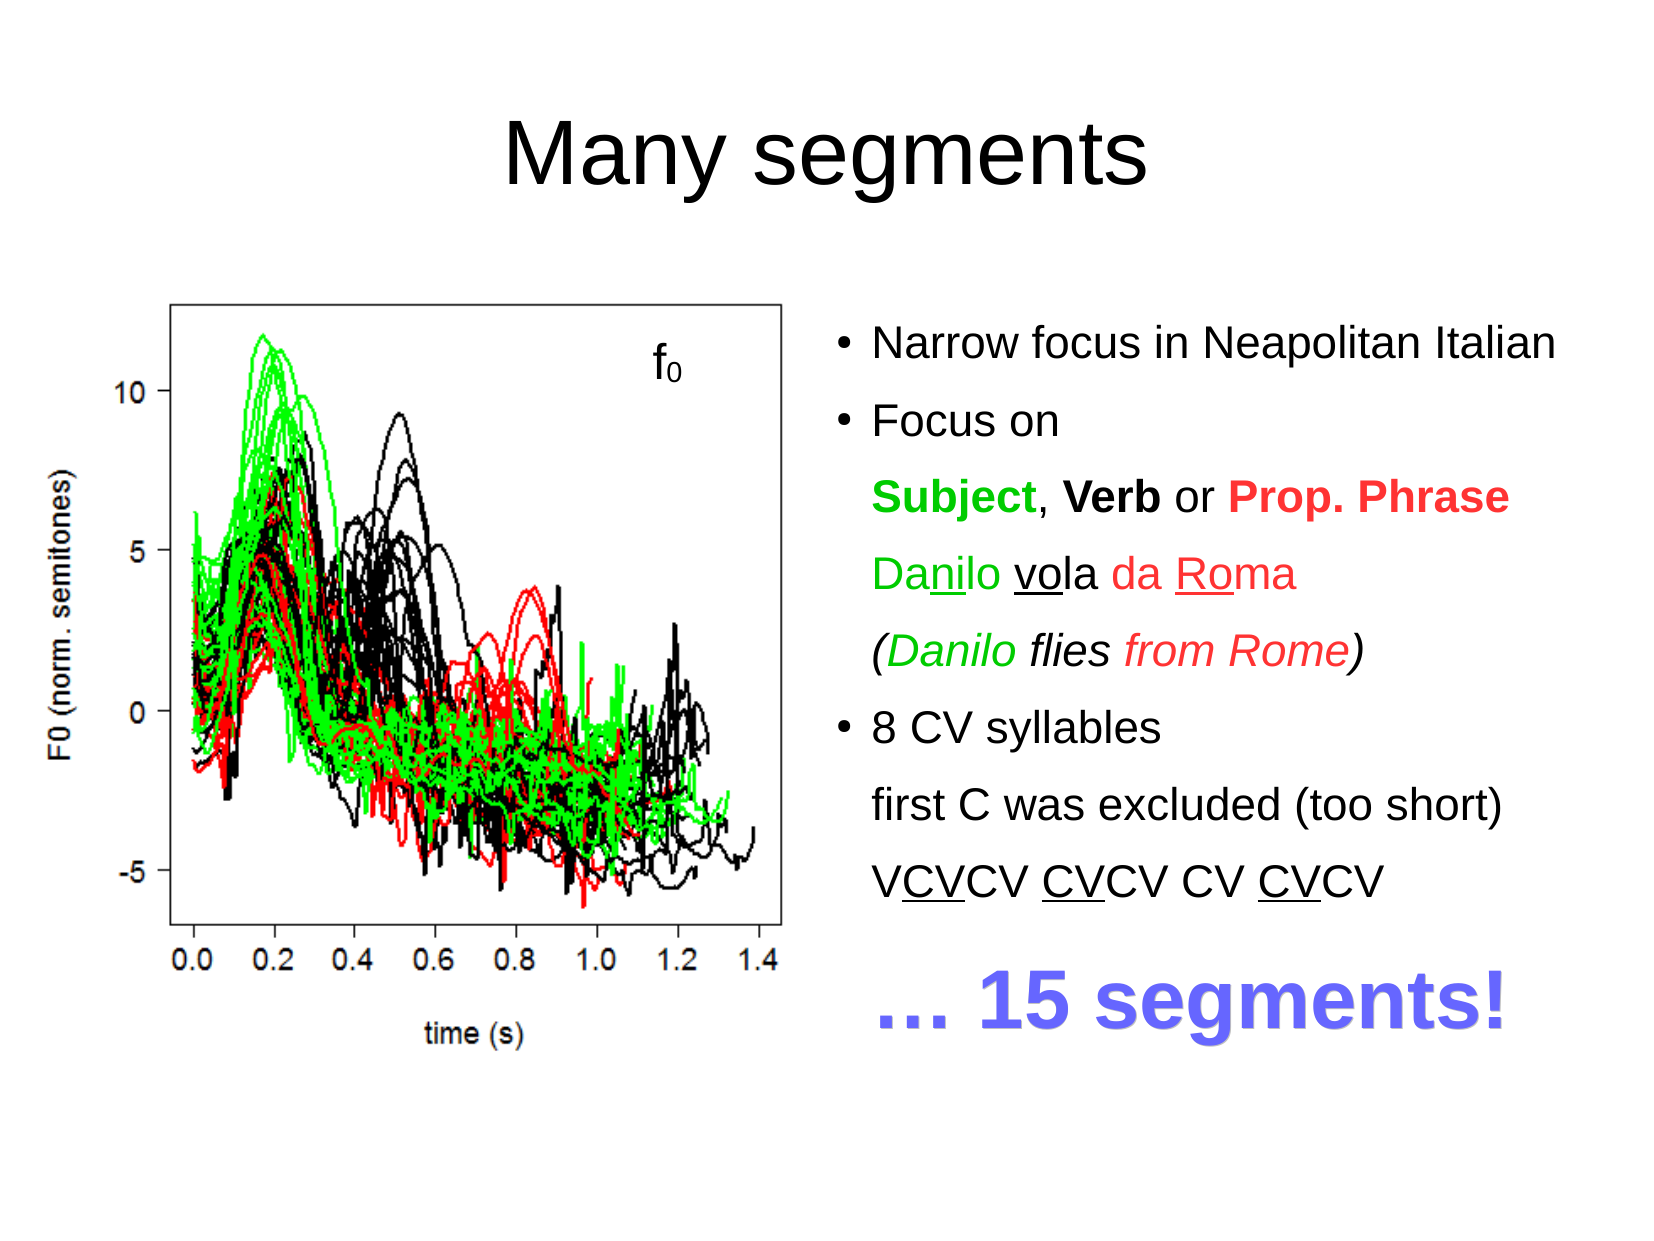

# Many segments
Narrow focus in Neapolitan Italian
Focus on
Subject, Verb or Prop. Phrase
Danilo vola da Roma
(Danilo flies from Rome)
8 CV syllables
first C was excluded (too short)
VCVCV CVCV CV CVCV
… 15 segments!
f0